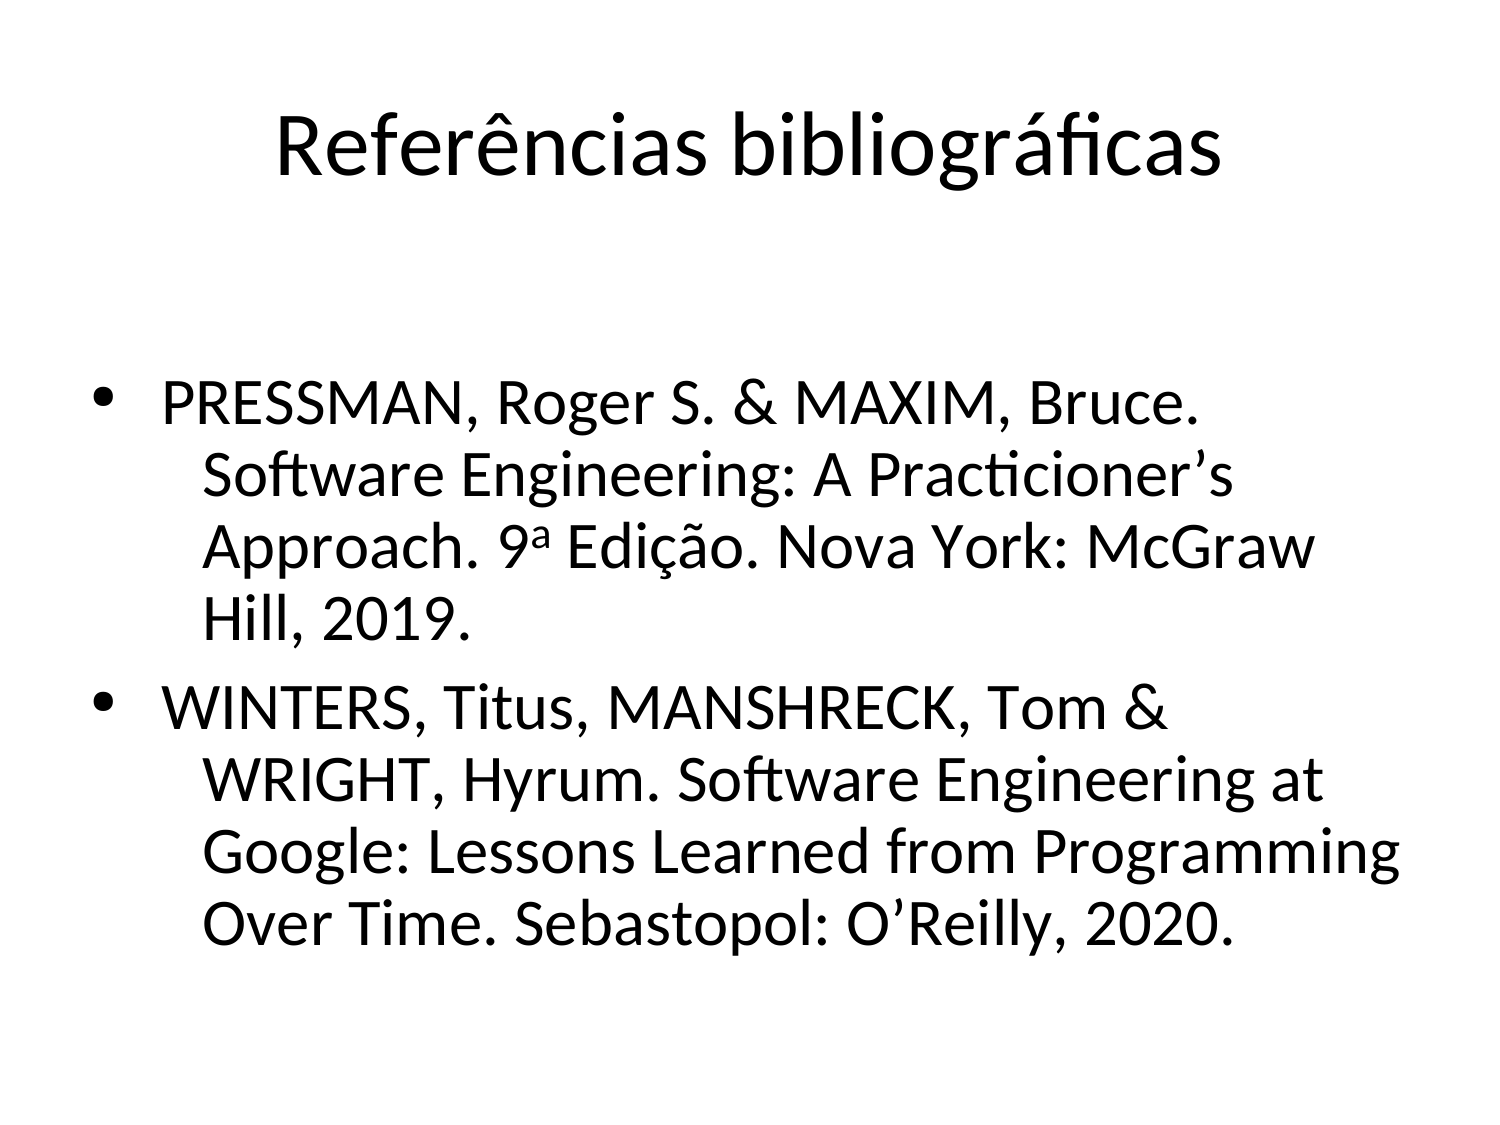

# Referências bibliográficas
 PRESSMAN, Roger S. & MAXIM, Bruce. Software Engineering: A Practicioner’s Approach. 9a Edição. Nova York: McGraw Hill, 2019.
 WINTERS, Titus, MANSHRECK, Tom & WRIGHT, Hyrum. Software Engineering at Google: Lessons Learned from Programming Over Time. Sebastopol: O’Reilly, 2020.